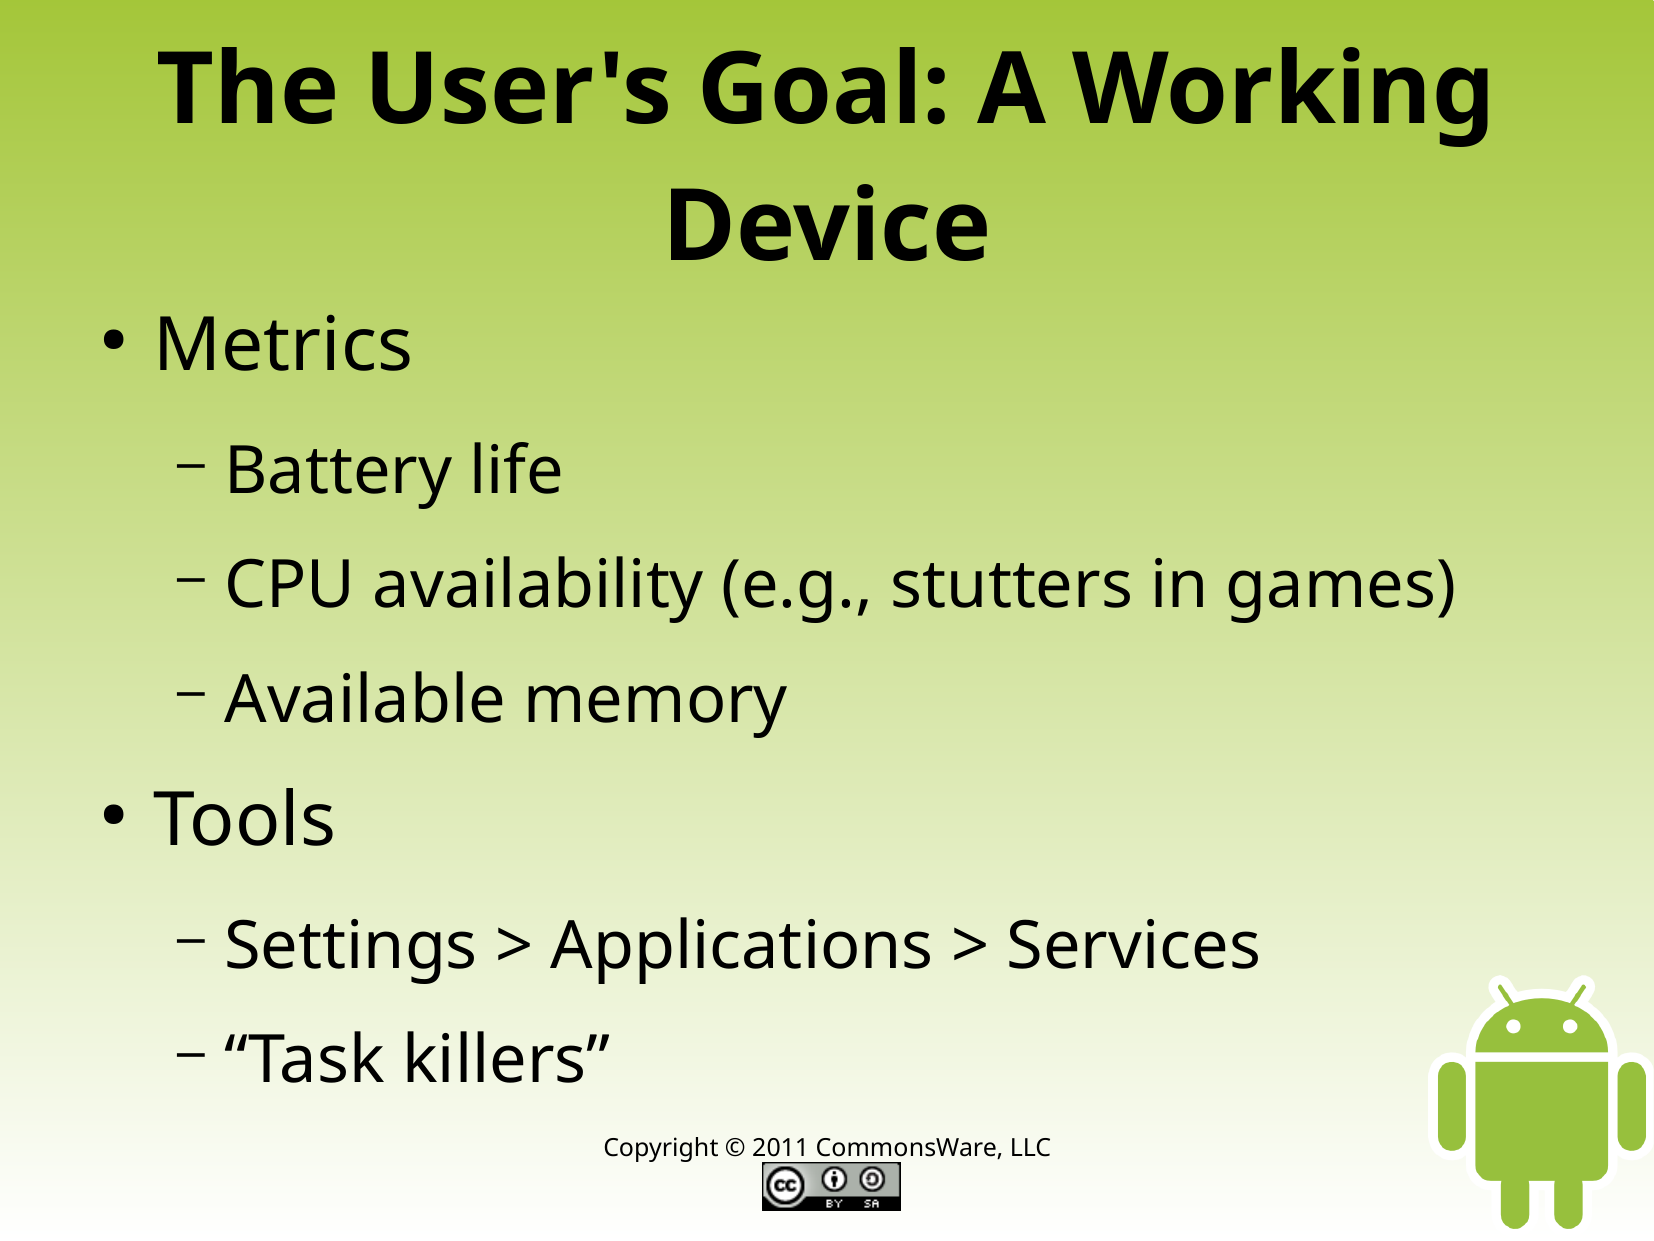

# The User's Goal: A Working Device
Metrics
Battery life
CPU availability (e.g., stutters in games)
Available memory
Tools
Settings > Applications > Services
“Task killers”